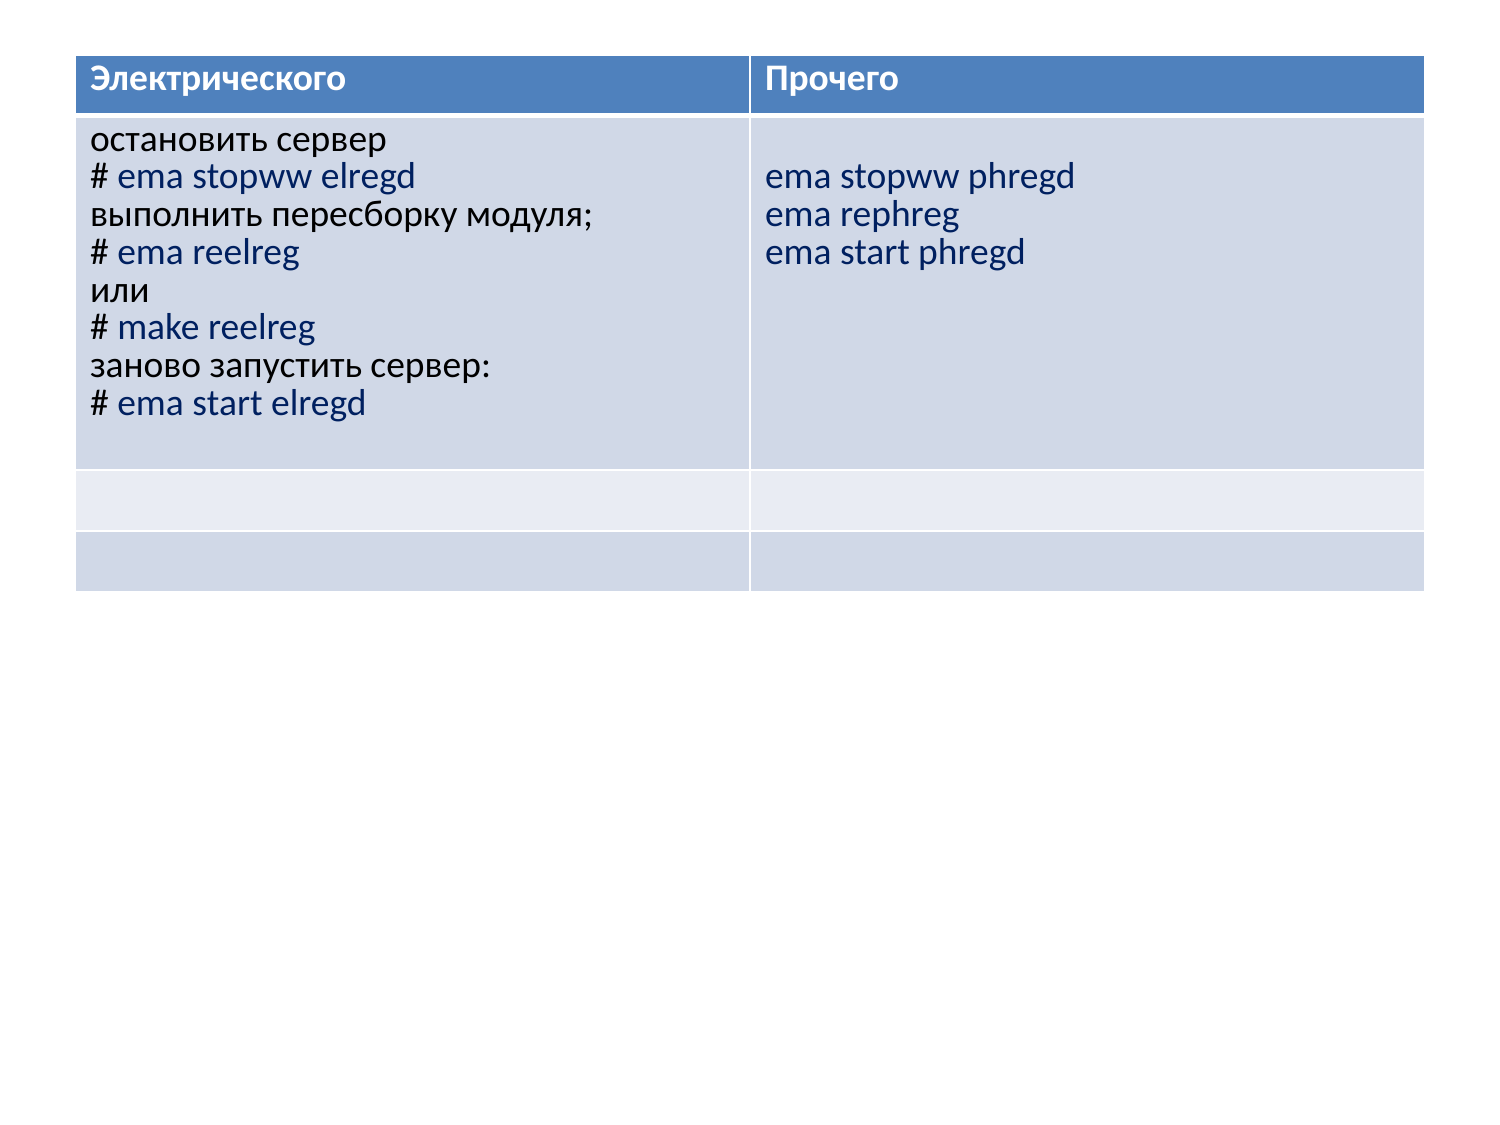

| Электрического | Прочего |
| --- | --- |
| остановить сервер # ema stopww elregd выполнить пересборку модуля; # ema reelreg или # make reelreg заново запустить сервер: # ema start elregd | ema stopww phregd ema rephreg ema start phregd |
| | |
| | |